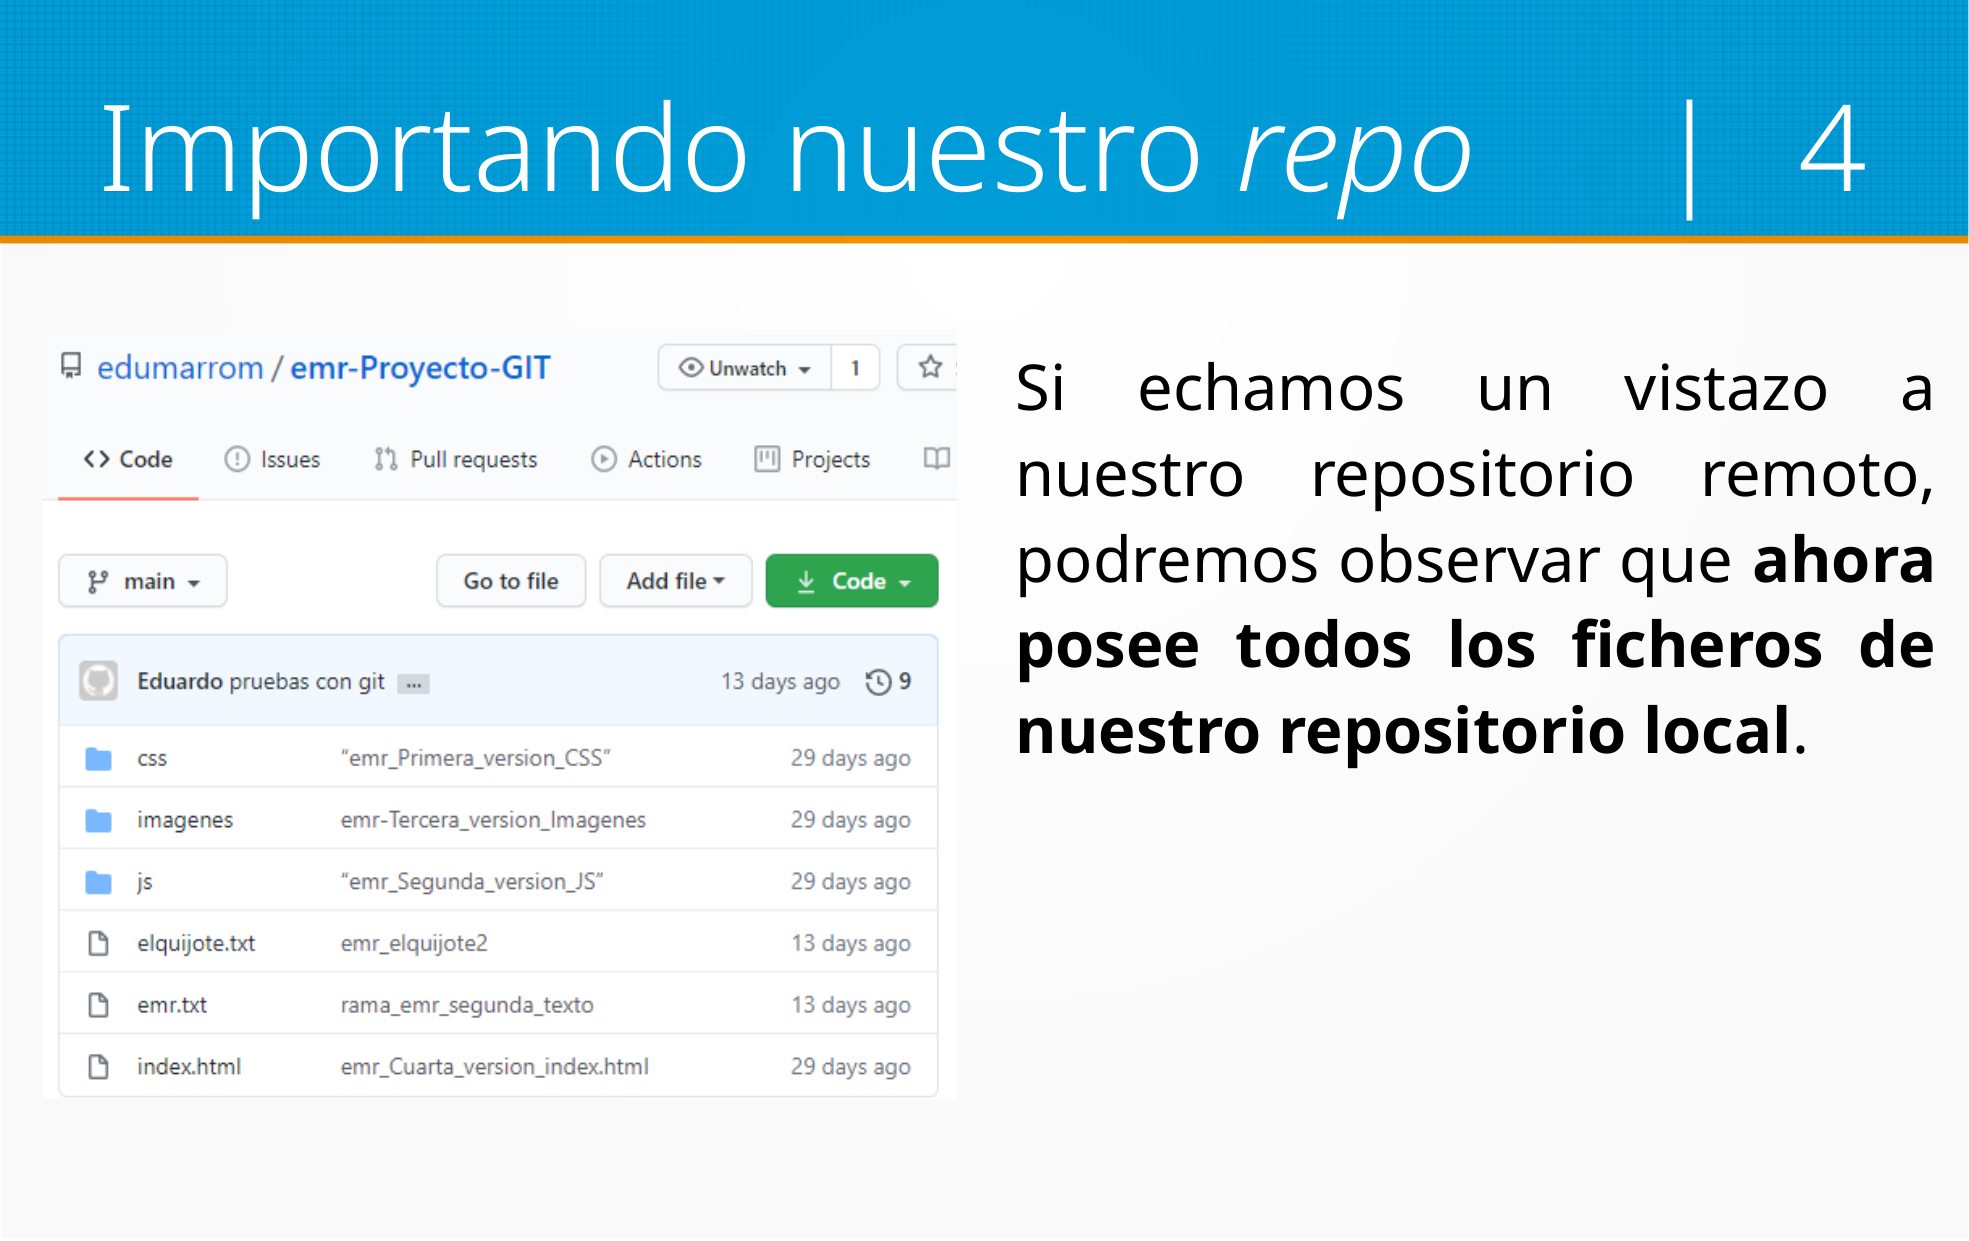

# Importando nuestro repo			|		4
Si echamos un vistazo a nuestro repositorio remoto, podremos observar que ahora posee todos los ficheros de nuestro repositorio local.